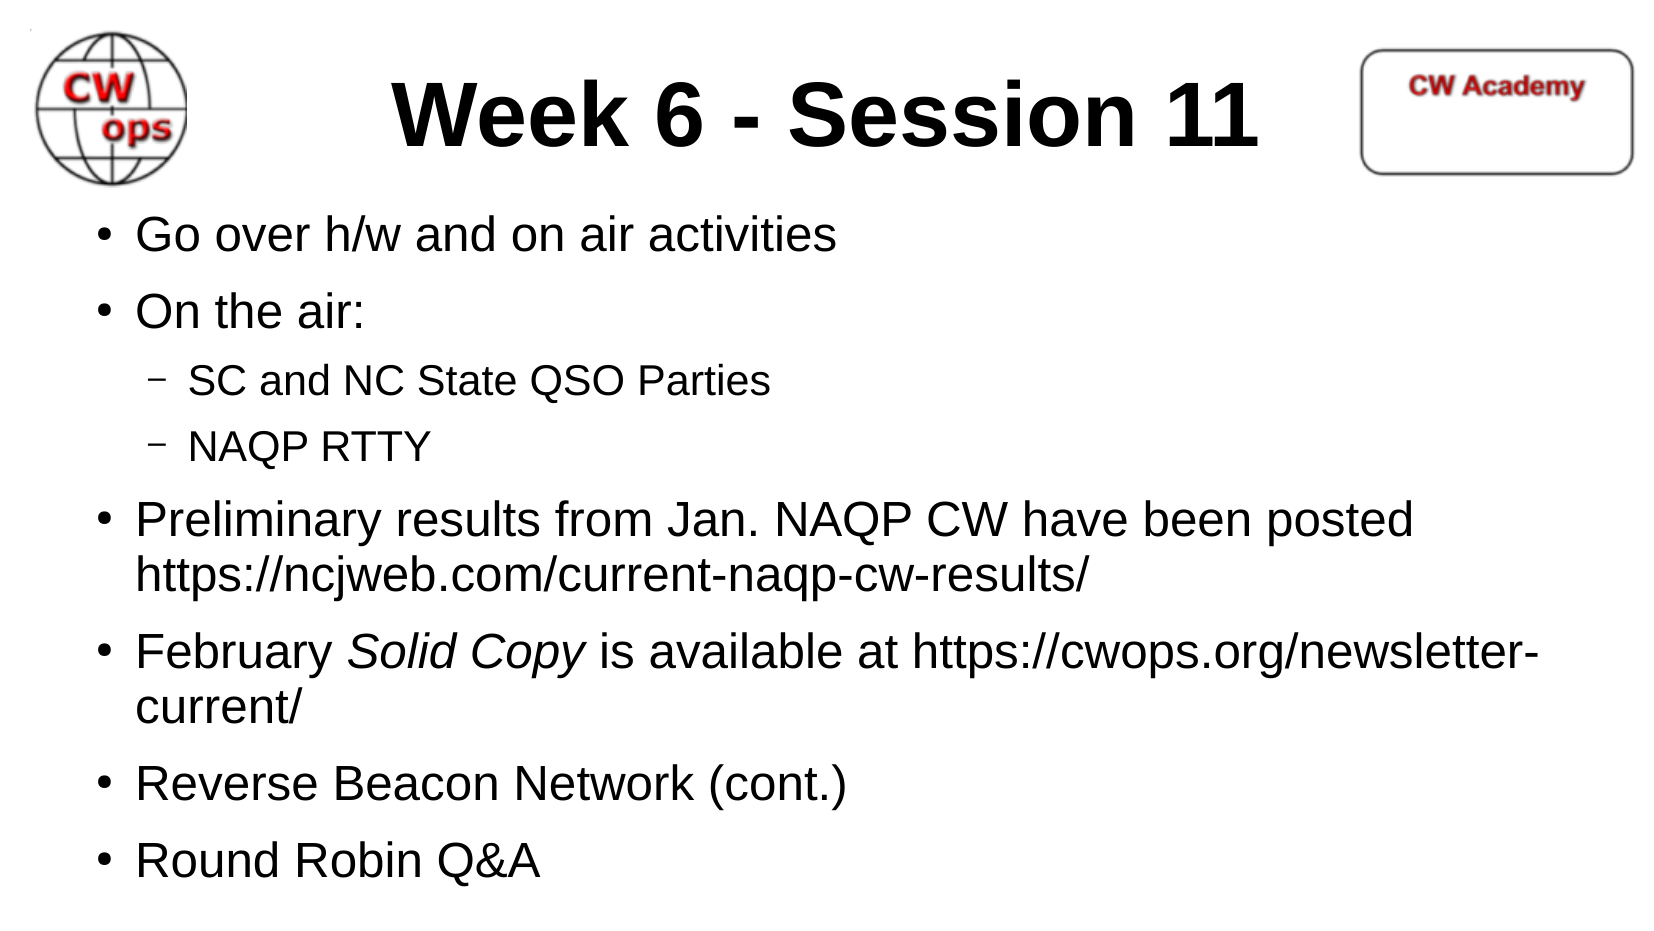

Week 6 - Session 11
# Go over h/w and on air activities
On the air:
SC and NC State QSO Parties
NAQP RTTY
Preliminary results from Jan. NAQP CW have been posted https://ncjweb.com/current-naqp-cw-results/
February Solid Copy is available at https://cwops.org/newsletter-current/
Reverse Beacon Network (cont.)
Round Robin Q&A